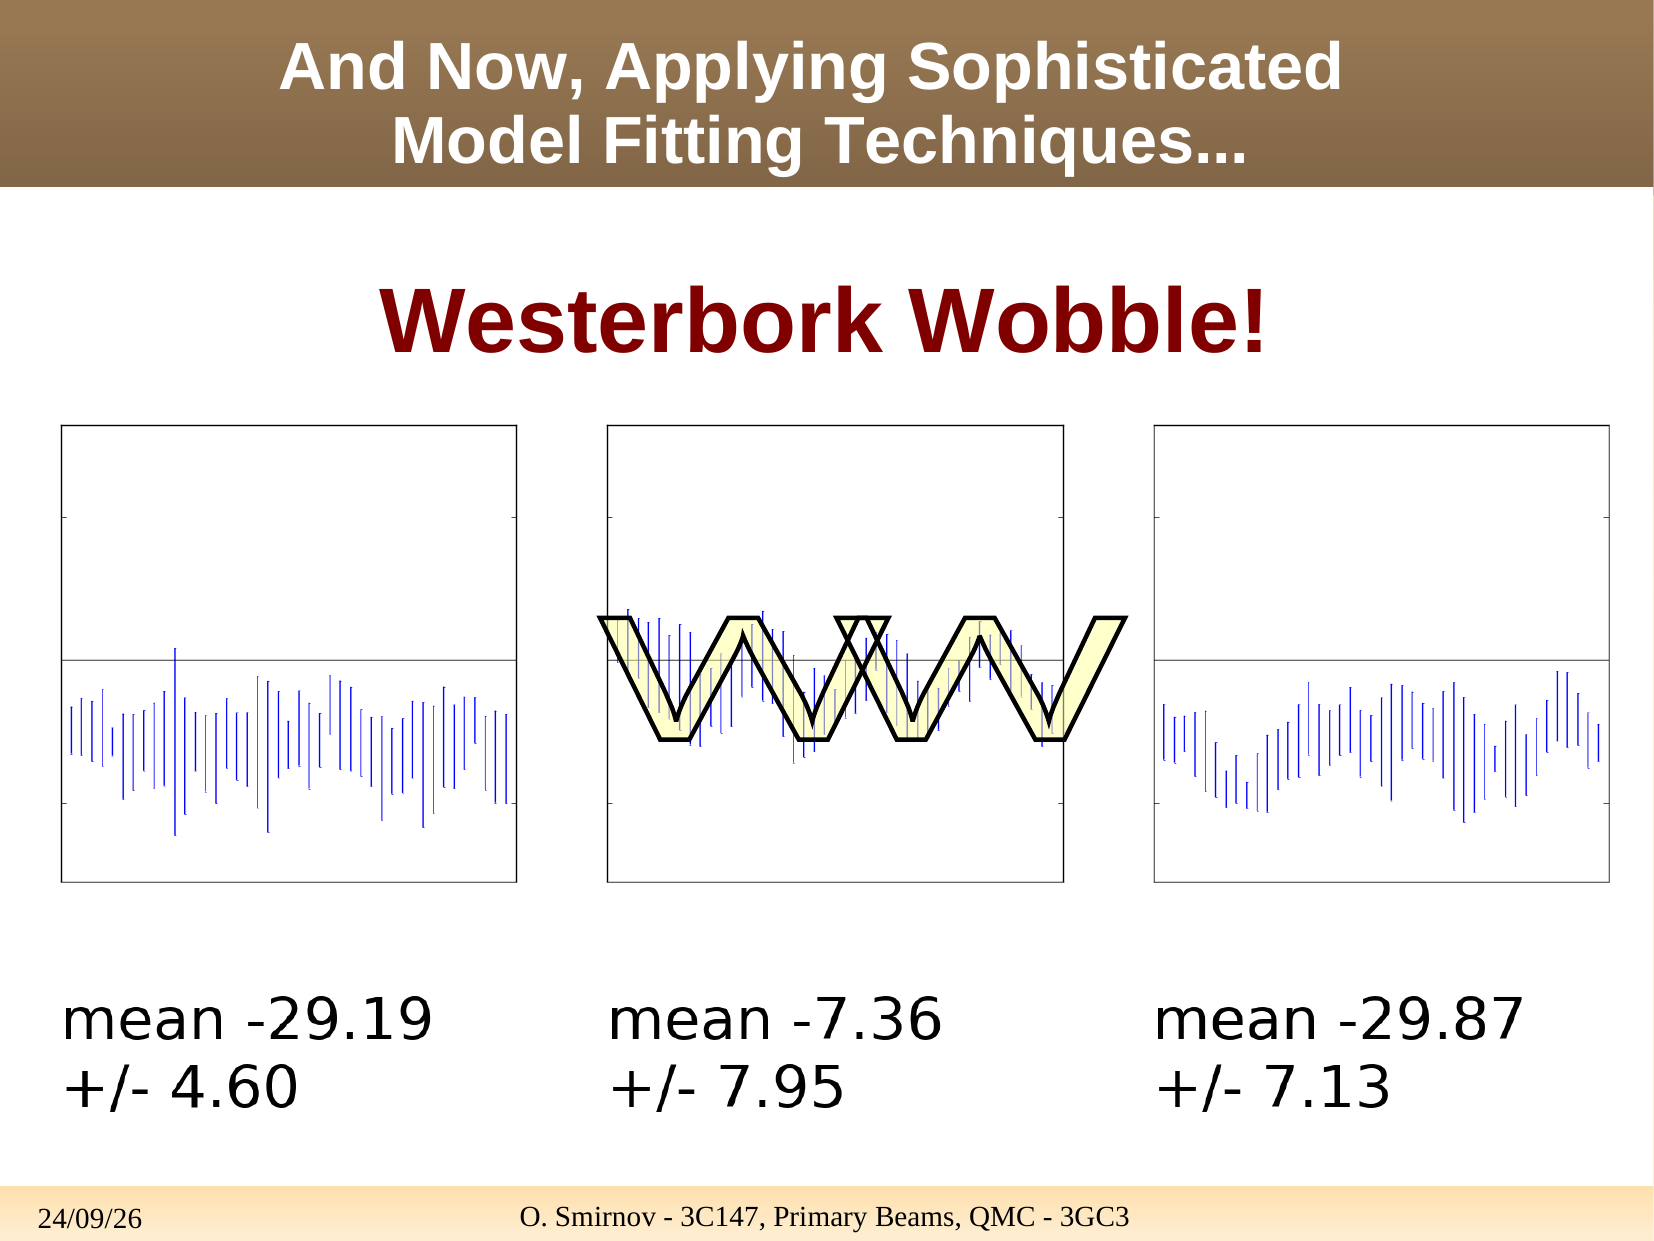

# And Now, Applying Sophisticated Model Fitting Techniques...
Westerbork Wobble!
WW
O. Smirnov - 3C147, Primary Beams, QMC - 3GC3